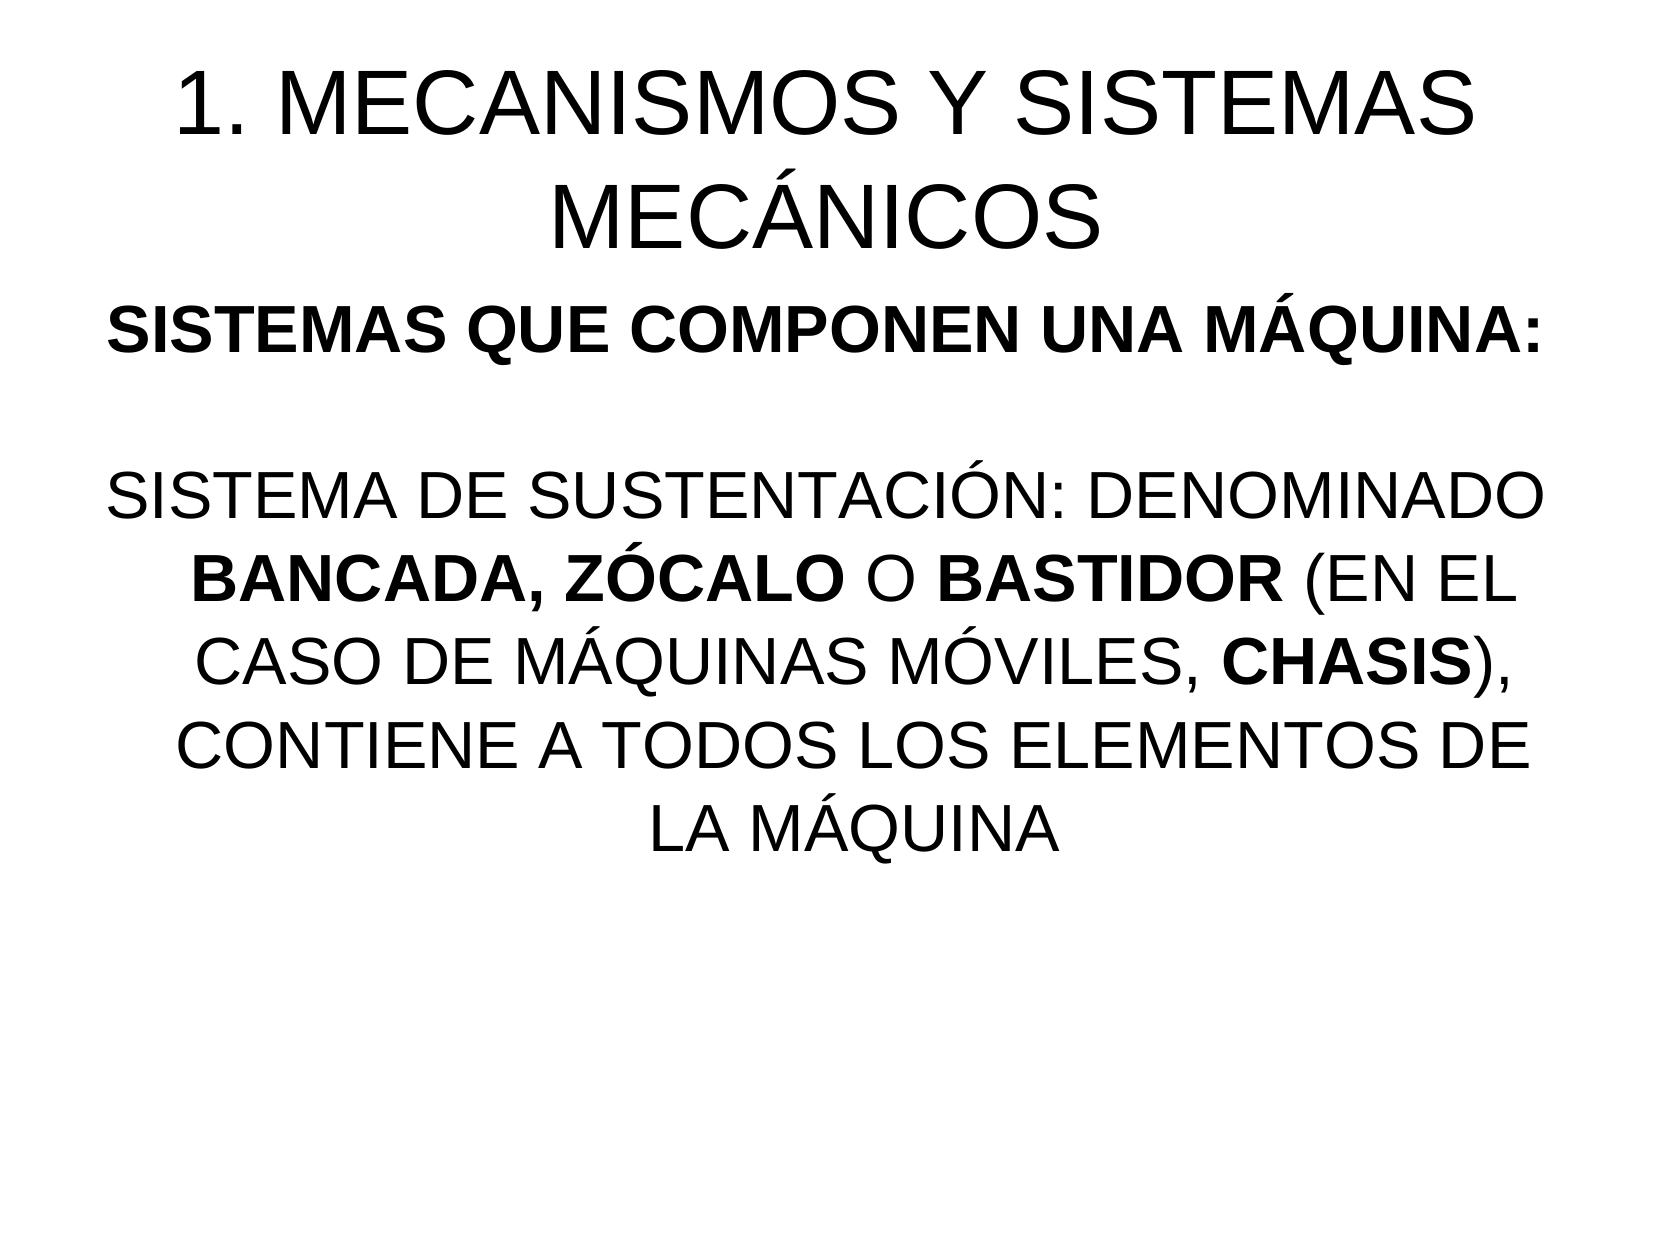

# 1. MECANISMOS Y SISTEMAS MECÁNICOS
SISTEMAS QUE COMPONEN UNA MÁQUINA:
SISTEMA DE SUSTENTACIÓN: DENOMINADO BANCADA, ZÓCALO O BASTIDOR (EN EL CASO DE MÁQUINAS MÓVILES, CHASIS), CONTIENE A TODOS LOS ELEMENTOS DE LA MÁQUINA